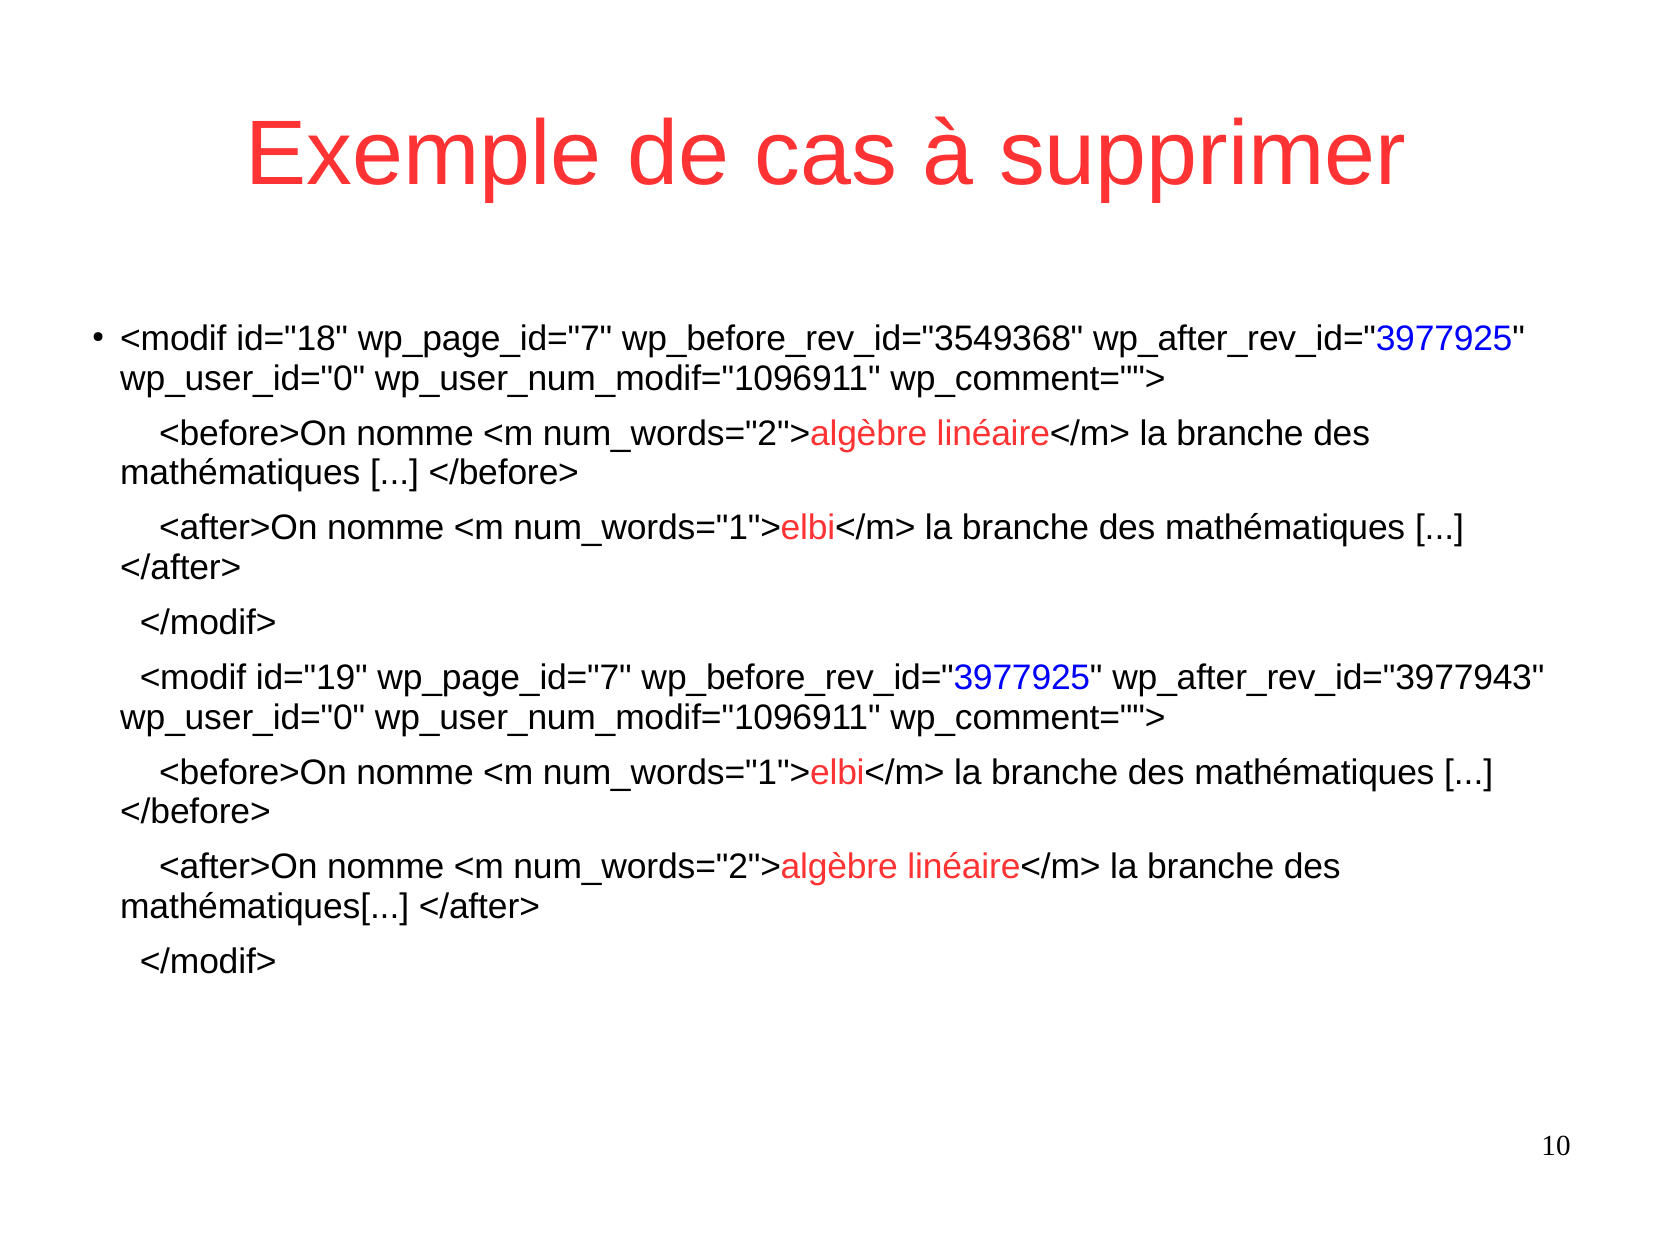

# Exemple de cas à supprimer
<modif id="18" wp_page_id="7" wp_before_rev_id="3549368" wp_after_rev_id="3977925" wp_user_id="0" wp_user_num_modif="1096911" wp_comment="">
 <before>On nomme <m num_words="2">algèbre linéaire</m> la branche des mathématiques [...] </before>
 <after>On nomme <m num_words="1">elbi</m> la branche des mathématiques [...] </after>
 </modif>
 <modif id="19" wp_page_id="7" wp_before_rev_id="3977925" wp_after_rev_id="3977943" wp_user_id="0" wp_user_num_modif="1096911" wp_comment="">
 <before>On nomme <m num_words="1">elbi</m> la branche des mathématiques [...] </before>
 <after>On nomme <m num_words="2">algèbre linéaire</m> la branche des mathématiques[...] </after>
 </modif>
10